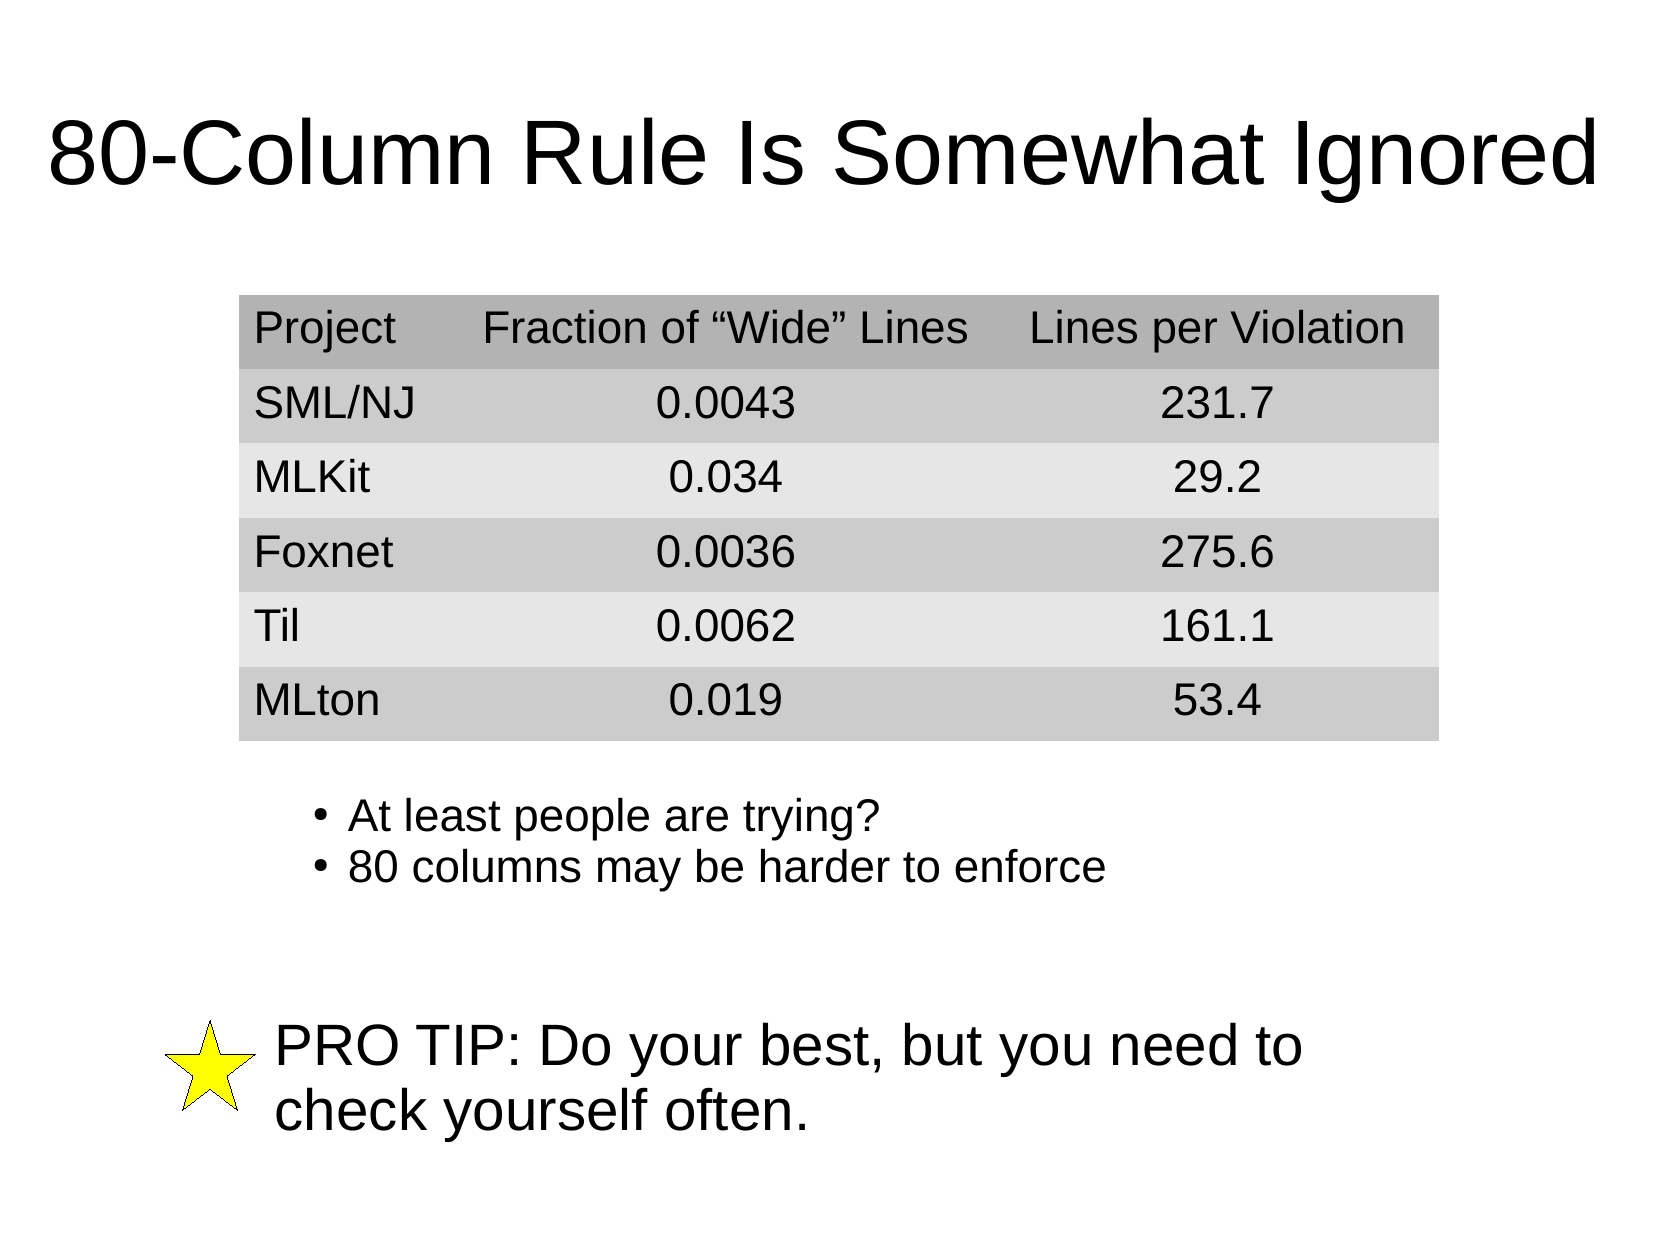

# 80-Column Rule Is Somewhat Ignored
| Project | Fraction of “Wide” Lines | Lines per Violation |
| --- | --- | --- |
| SML/NJ | 0.0043 | 231.7 |
| MLKit | 0.034 | 29.2 |
| Foxnet | 0.0036 | 275.6 |
| Til | 0.0062 | 161.1 |
| MLton | 0.019 | 53.4 |
At least people are trying?
80 columns may be harder to enforce
PRO TIP: Do your best, but you need to check yourself often.